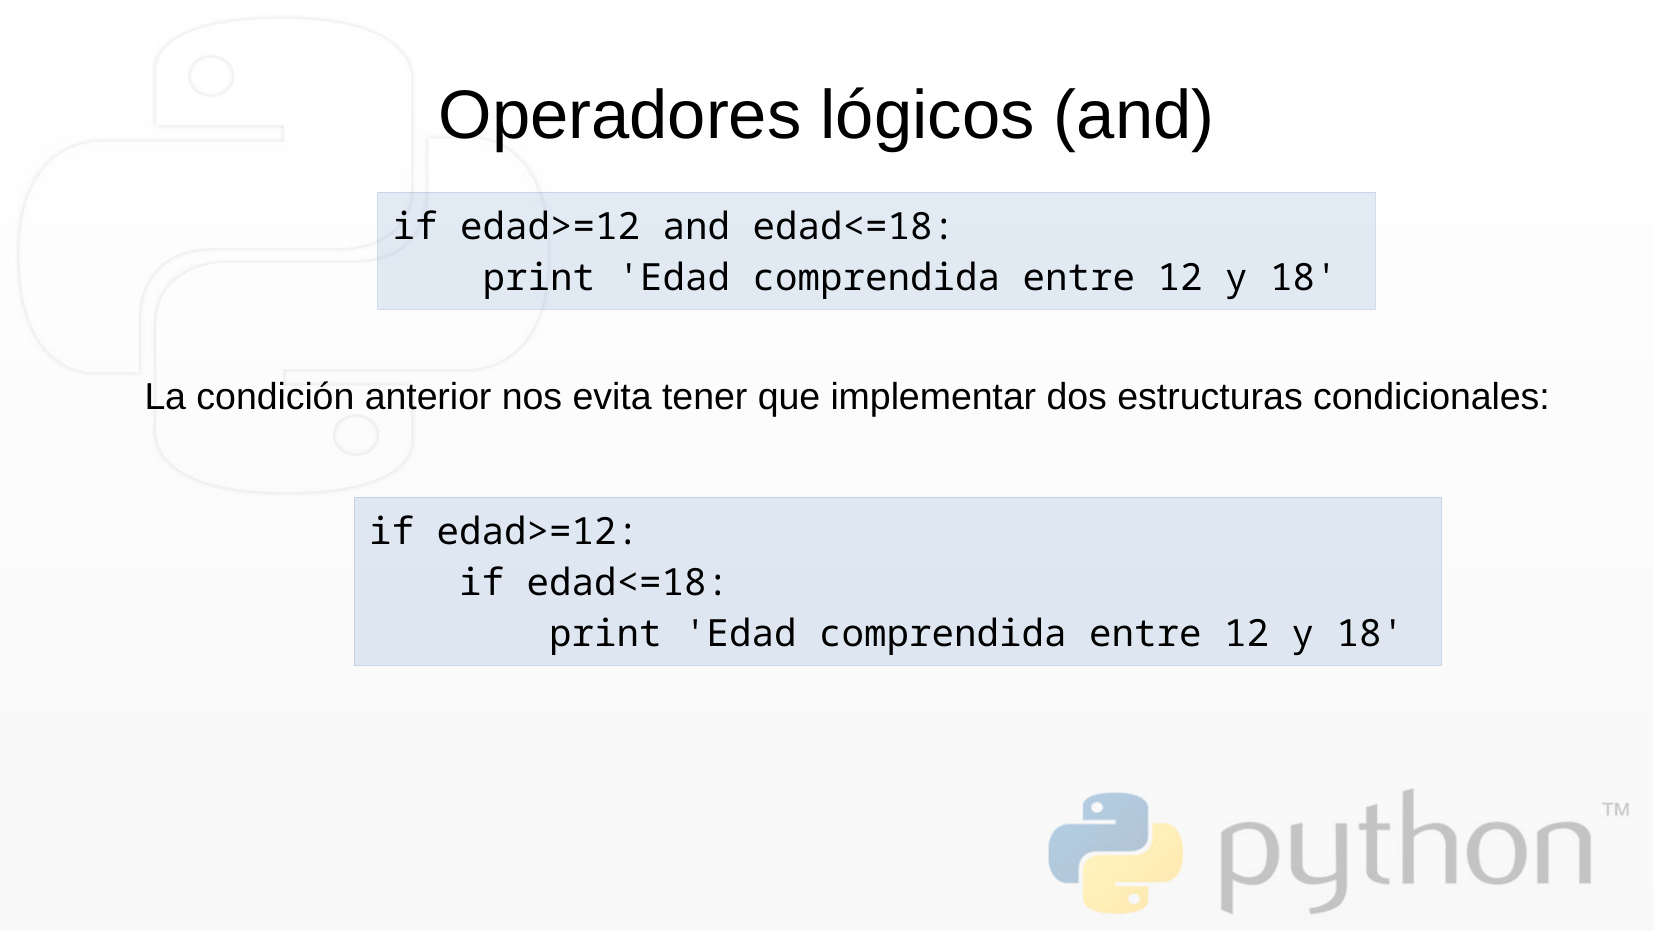

# Operadores lógicos (and)
if edad>=12 and edad<=18:
 print 'Edad comprendida entre 12 y 18'
La condición anterior nos evita tener que implementar dos estructuras condicionales:
if edad>=12:
 if edad<=18:
 print 'Edad comprendida entre 12 y 18'